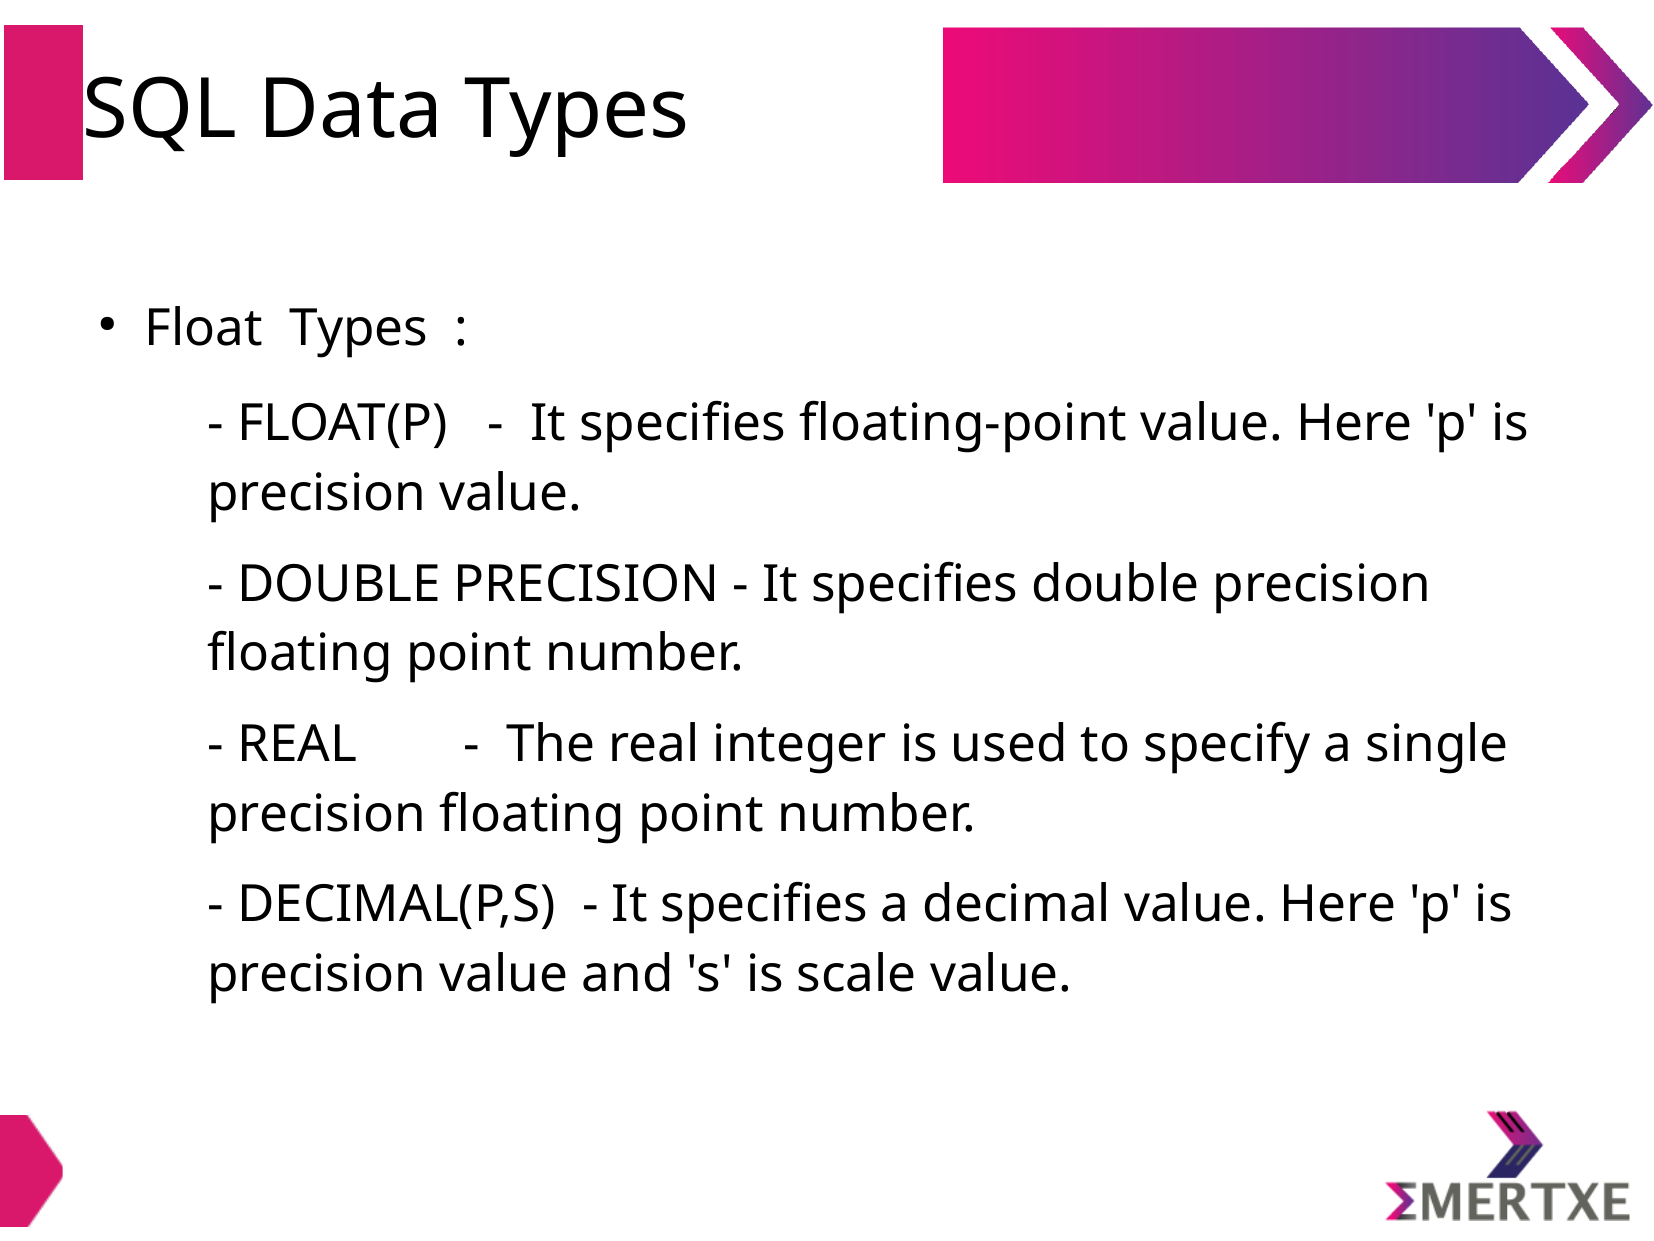

# SQL Data Types
Float Types :
- FLOAT(P) - It specifies floating-point value. Here 'p' is precision value.
- DOUBLE PRECISION - It specifies double precision floating point number.
- REAL - The real integer is used to specify a single precision floating point number.
- DECIMAL(P,S) - It specifies a decimal value. Here 'p' is precision value and 's' is scale value.